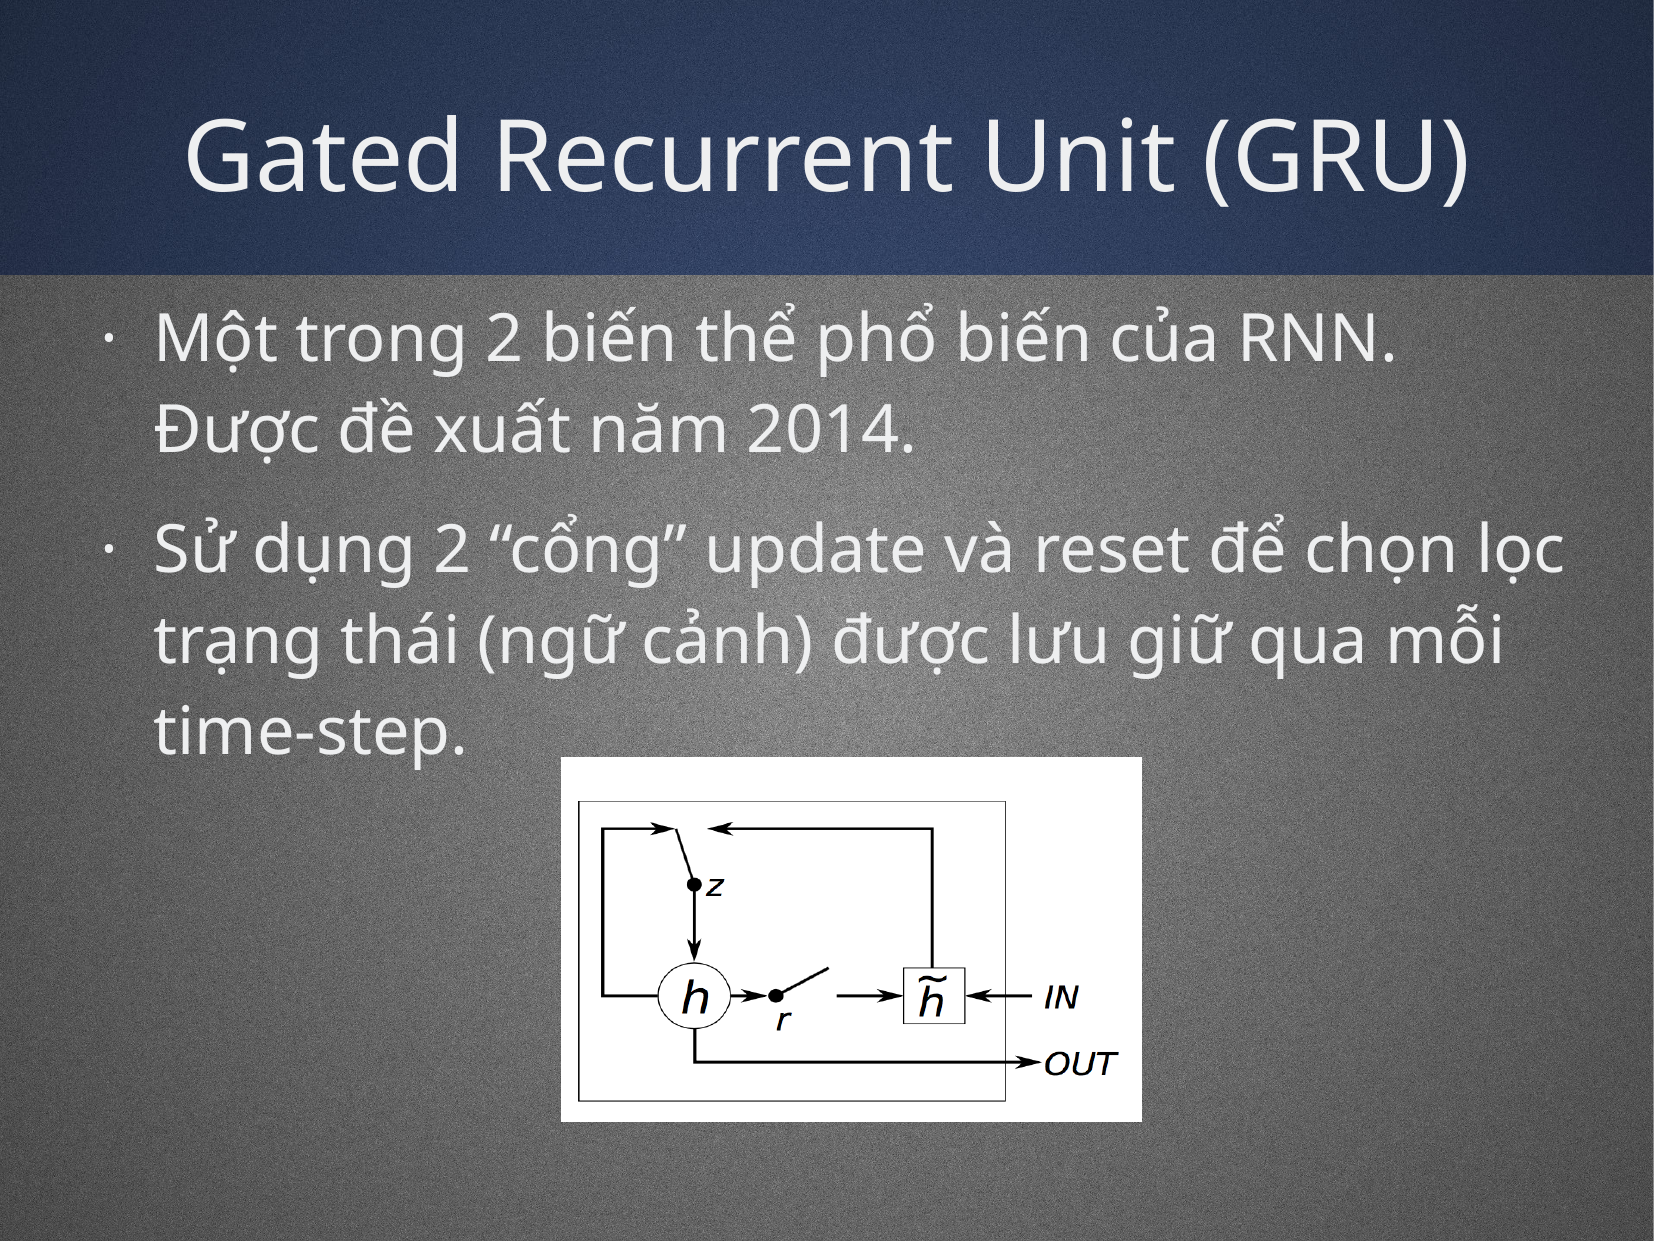

# Gated Recurrent Unit (GRU)
Một trong 2 biến thể phổ biến của RNN. Được đề xuất năm 2014.
Sử dụng 2 “cổng” update và reset để chọn lọc trạng thái (ngữ cảnh) được lưu giữ qua mỗi time-step.